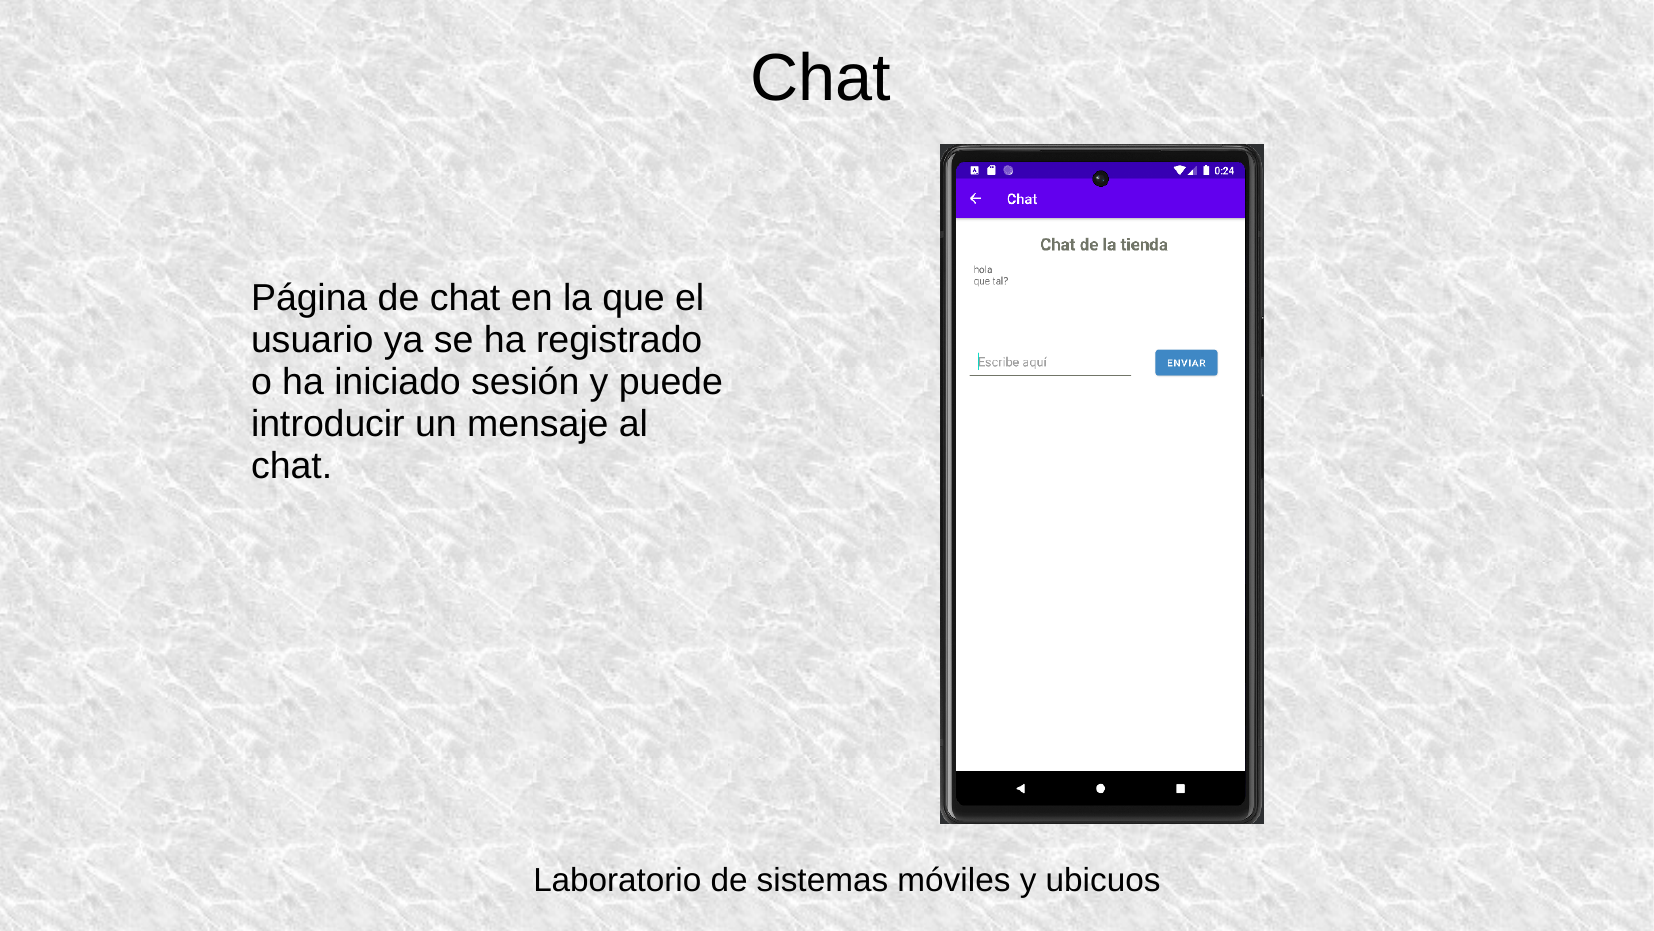

# Chat
Página de chat en la que el usuario ya se ha registrado o ha iniciado sesión y puede introducir un mensaje al chat.
Laboratorio de sistemas móviles y ubicuos